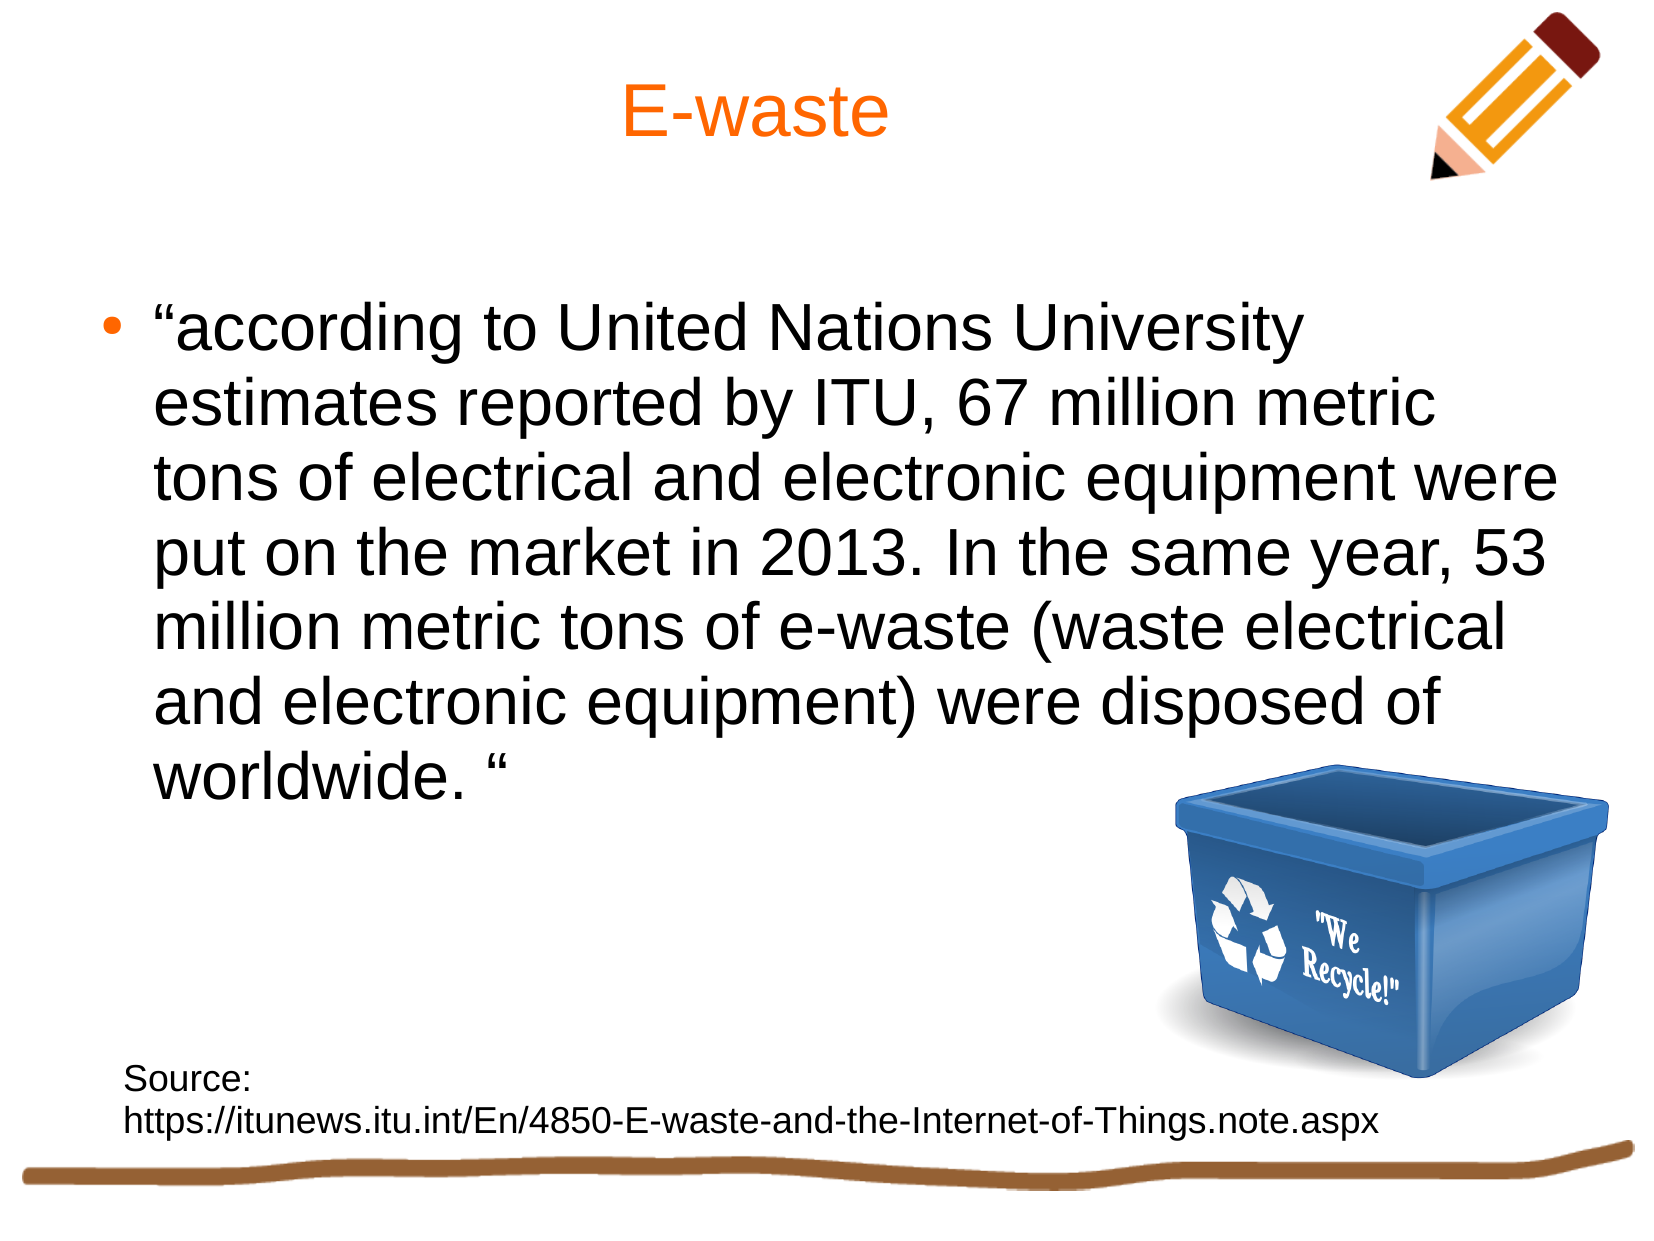

# E-waste
“according to United Nations University estimates reported by ITU, 67 million metric tons of electrical and electronic equipment were put on the market in 2013. In the same year, 53 million metric tons of e‑waste (waste electrical and electronic equipment) were disposed of worldwide. “
Source:
https://itunews.itu.int/En/4850-E-waste-and-the-Internet-of-Things.note.aspx